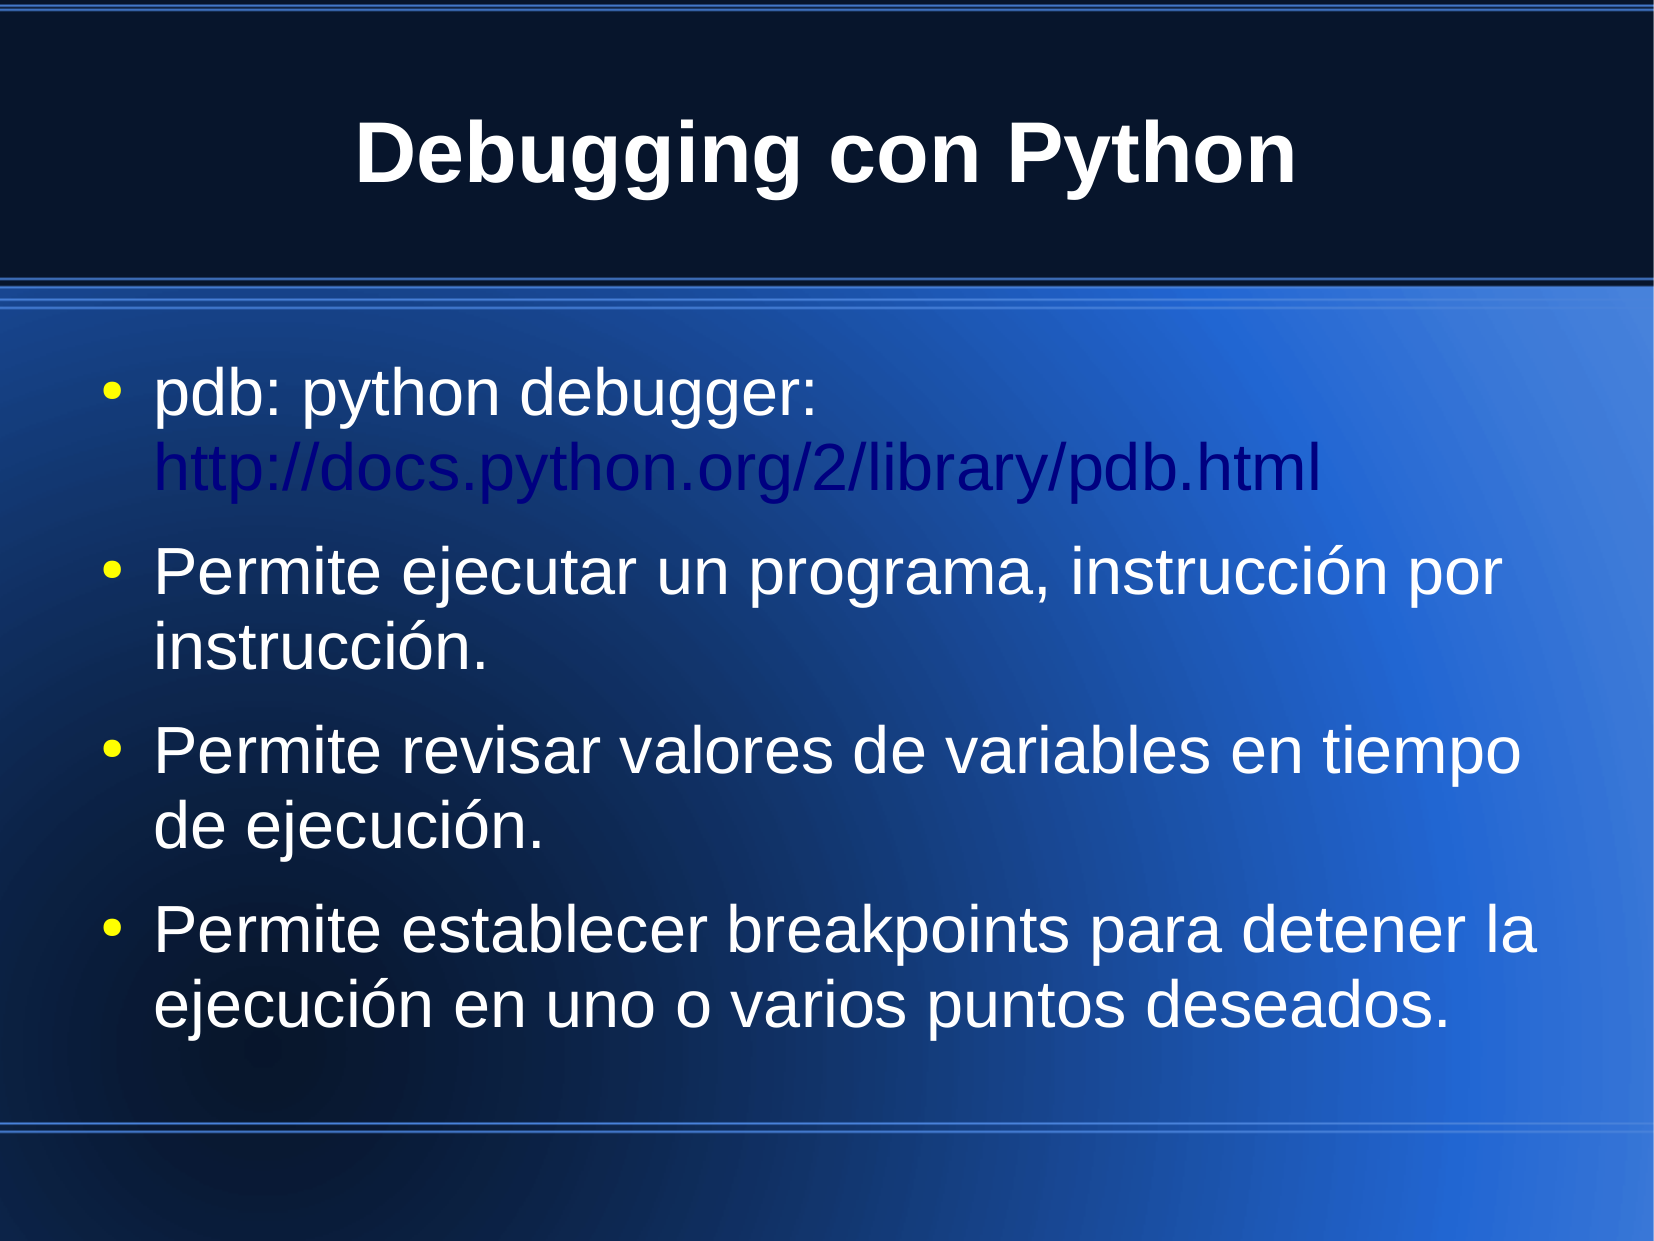

# Debugging con Python
pdb: python debugger: http://docs.python.org/2/library/pdb.html
Permite ejecutar un programa, instrucción por instrucción.
Permite revisar valores de variables en tiempo de ejecución.
Permite establecer breakpoints para detener la ejecución en uno o varios puntos deseados.